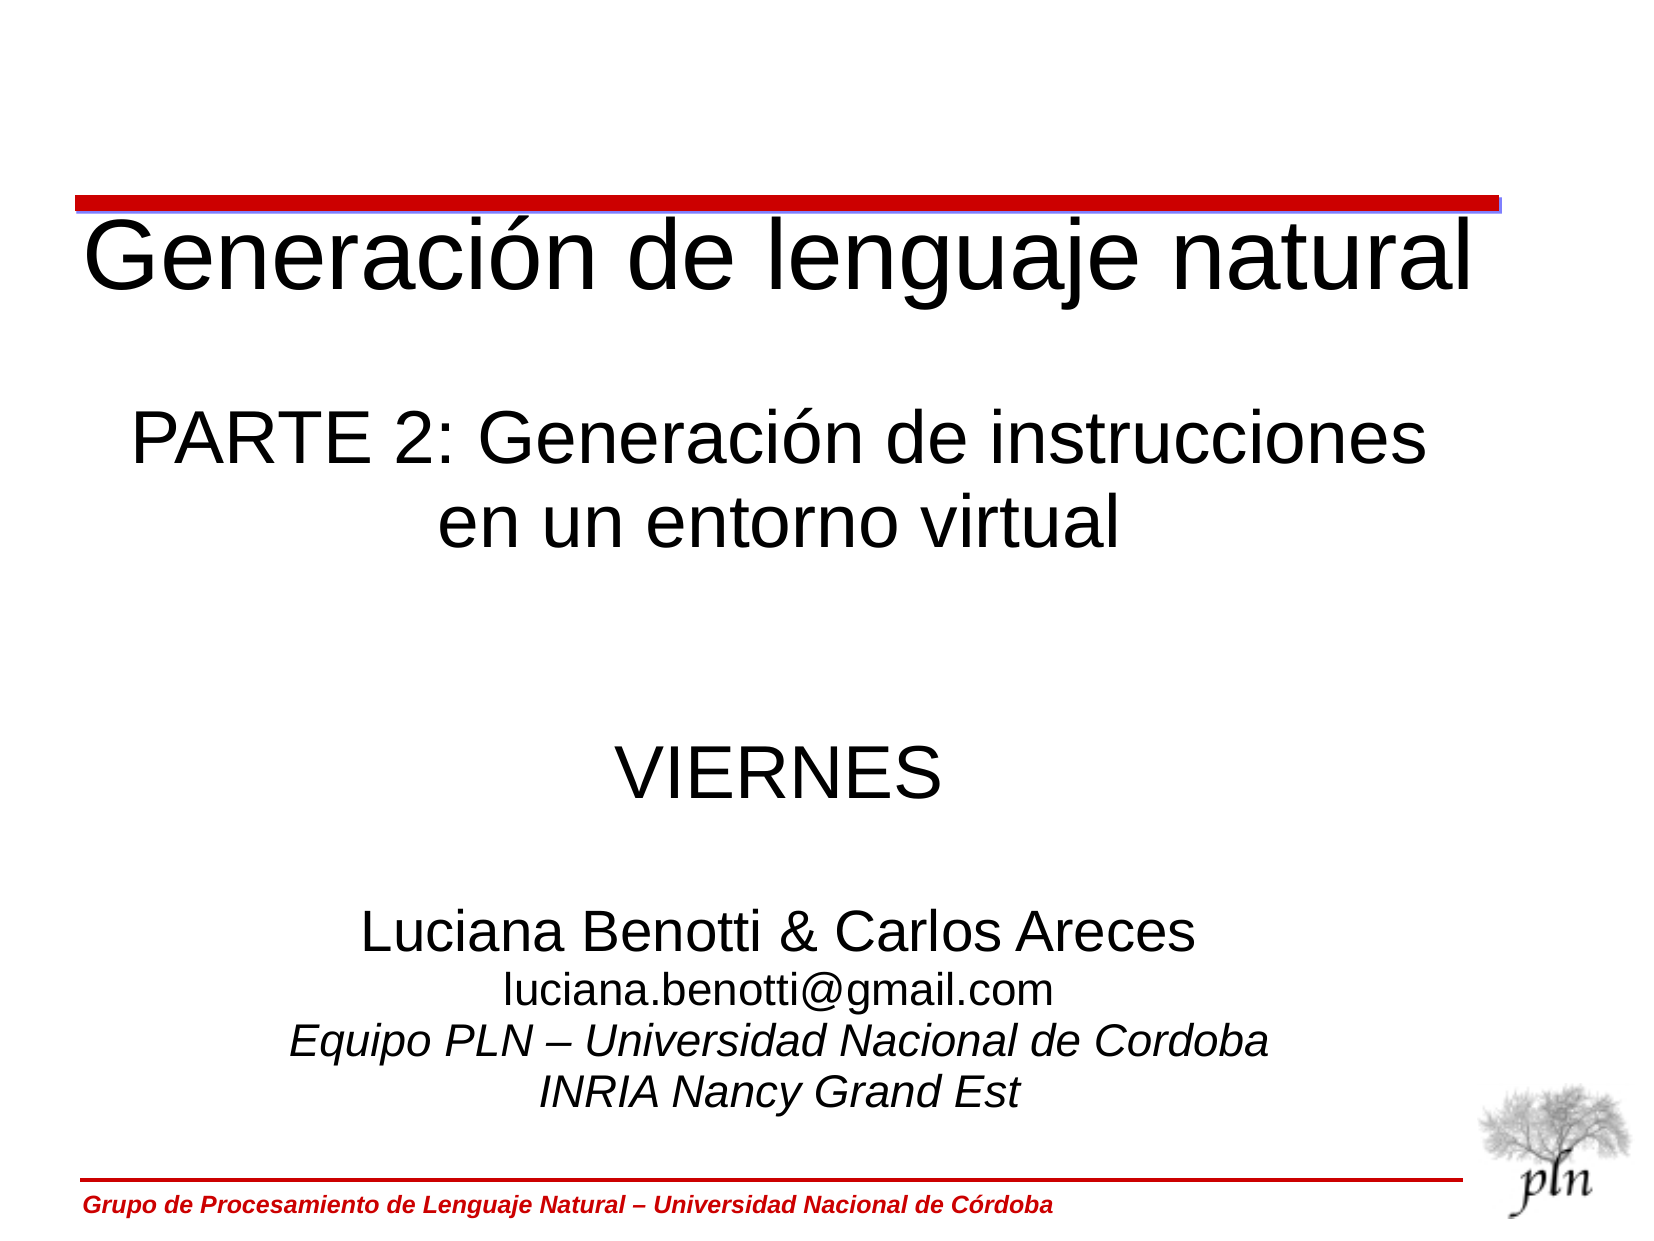

# Generación de lenguaje natural
PARTE 2: Generación de instrucciones
en un entorno virtual
VIERNES
Luciana Benotti & Carlos Areces
luciana.benotti@gmail.com
Equipo PLN – Universidad Nacional de Cordoba
INRIA Nancy Grand Est